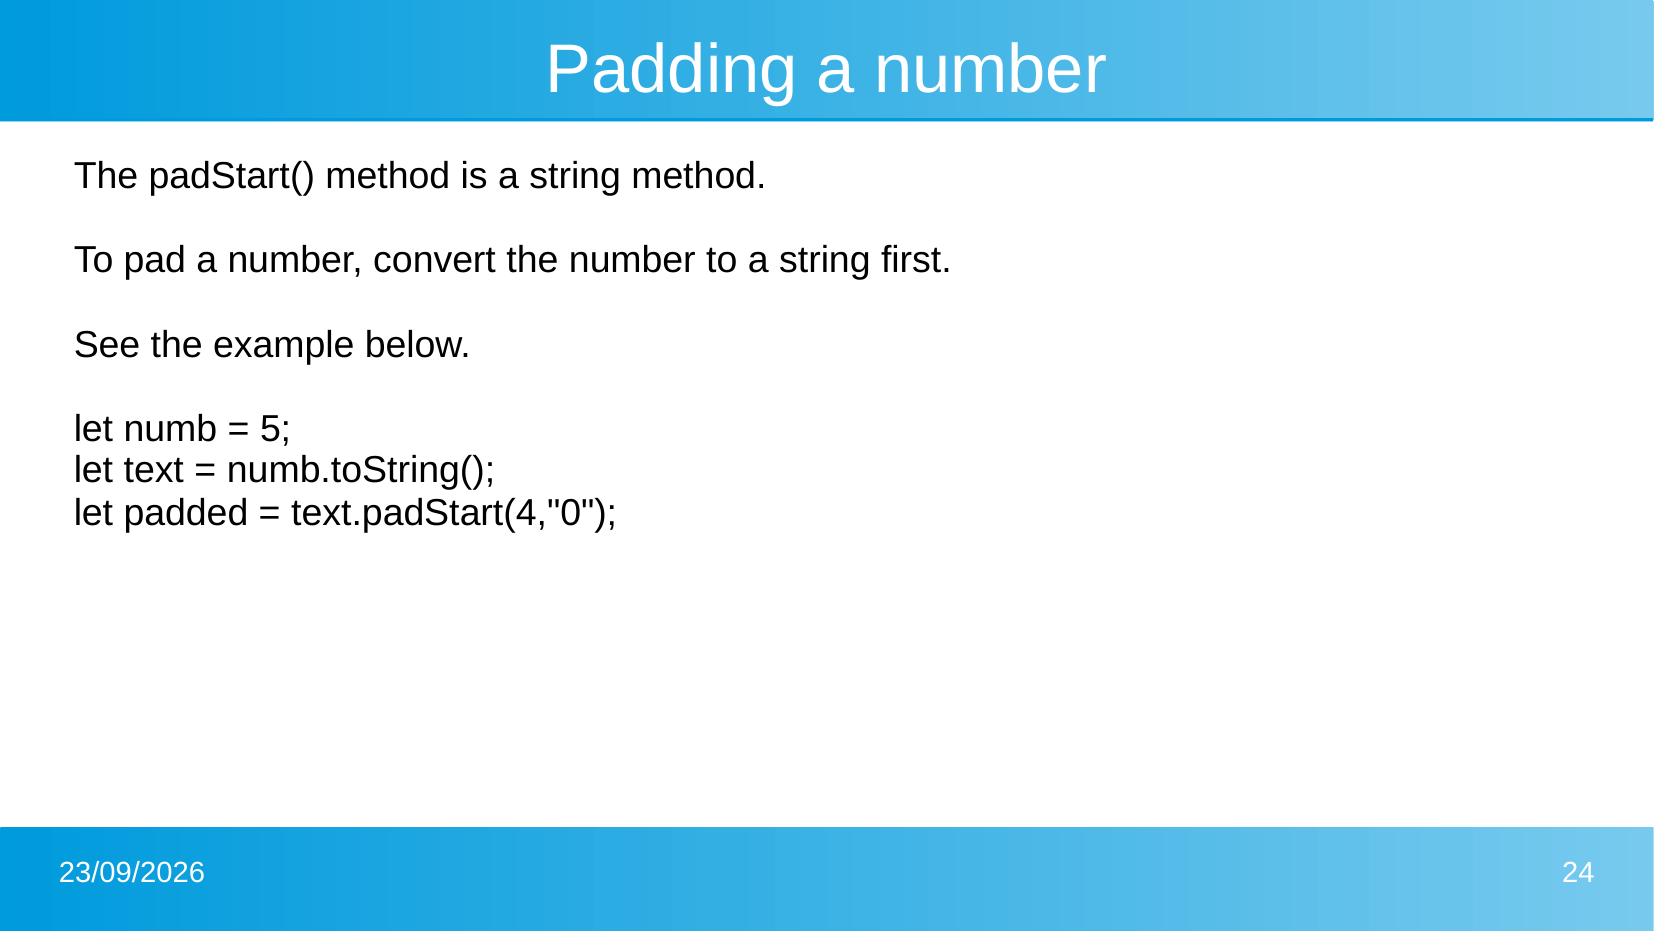

# Padding a number
The padStart() method is a string method.
To pad a number, convert the number to a string first.
See the example below.
let numb = 5;
let text = numb.toString();
let padded = text.padStart(4,"0");
24